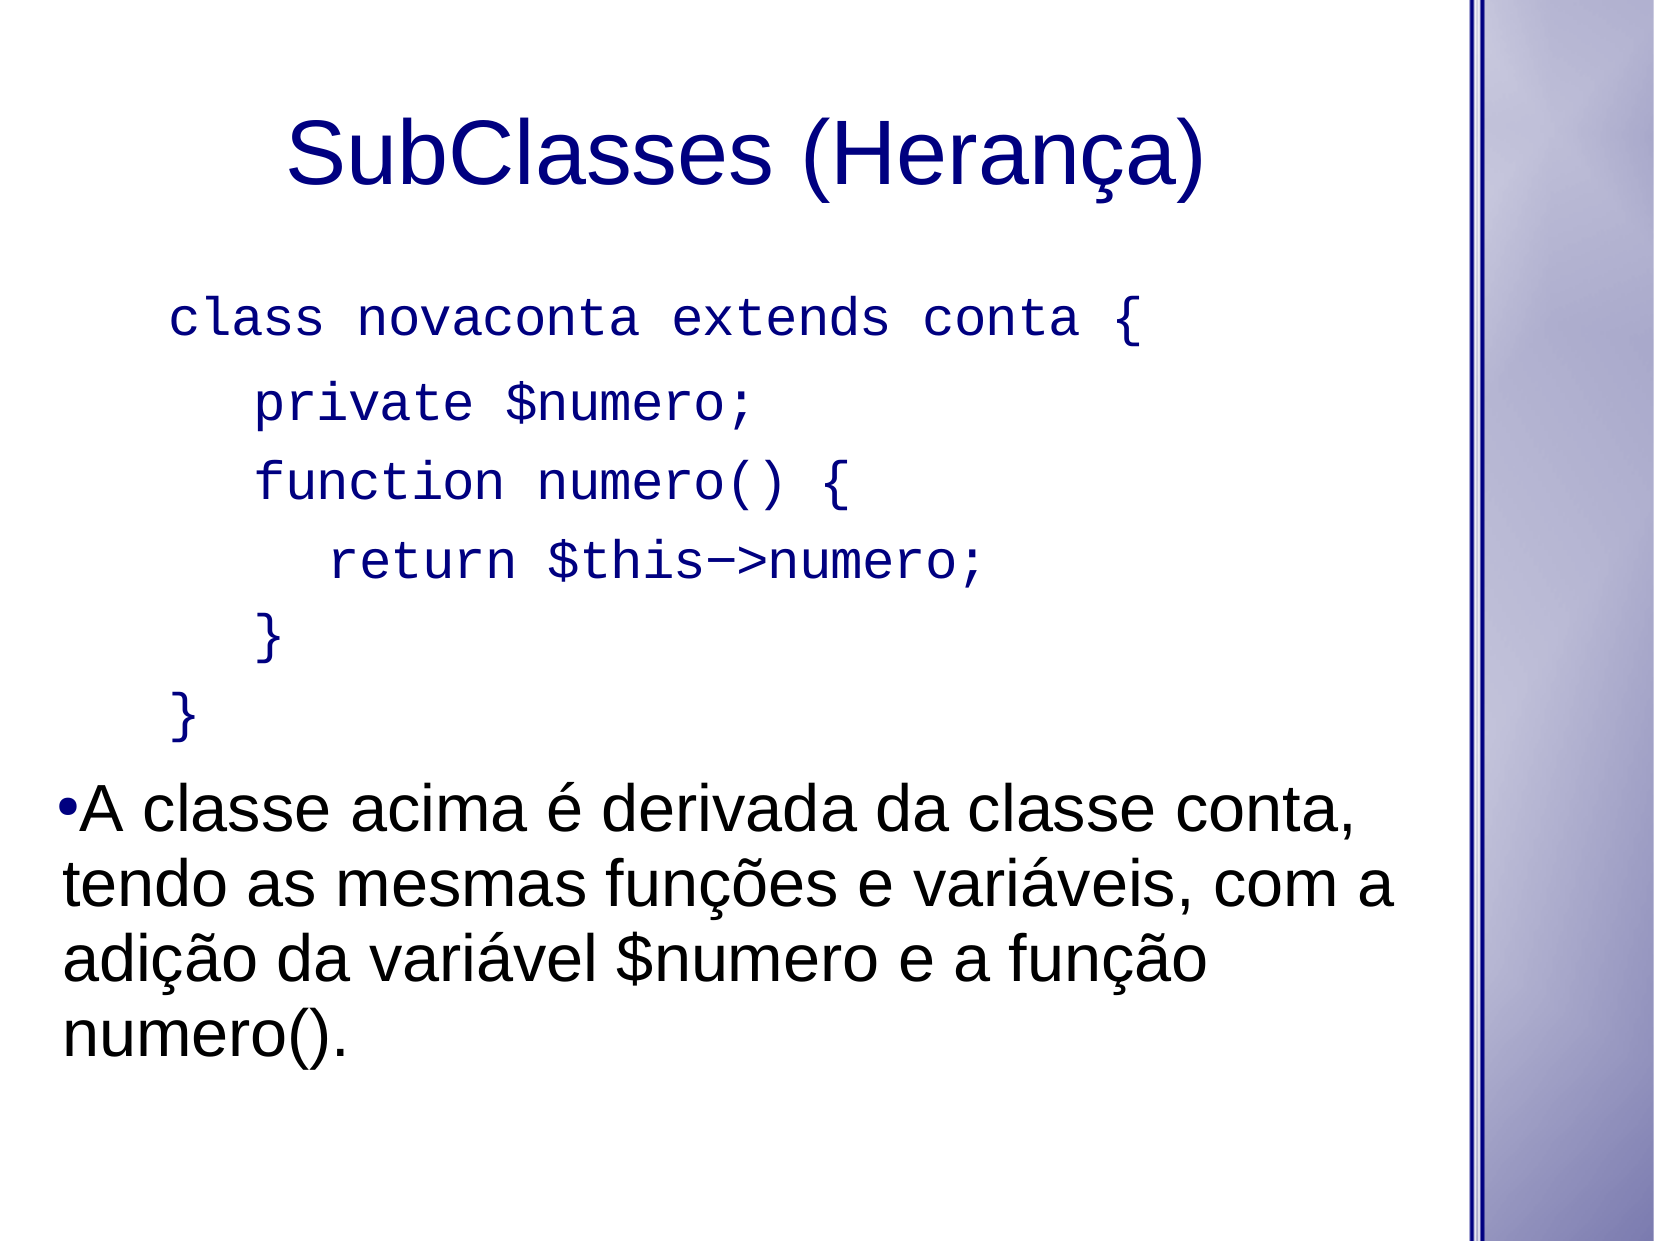

# SubClasses (Herança)
class novaconta extends conta {
private $numero;
function numero() {
return $this−>numero;
}
}
A classe acima é derivada da classe conta, tendo as mesmas funções e variáveis, com a adição da variável $numero e a função numero().